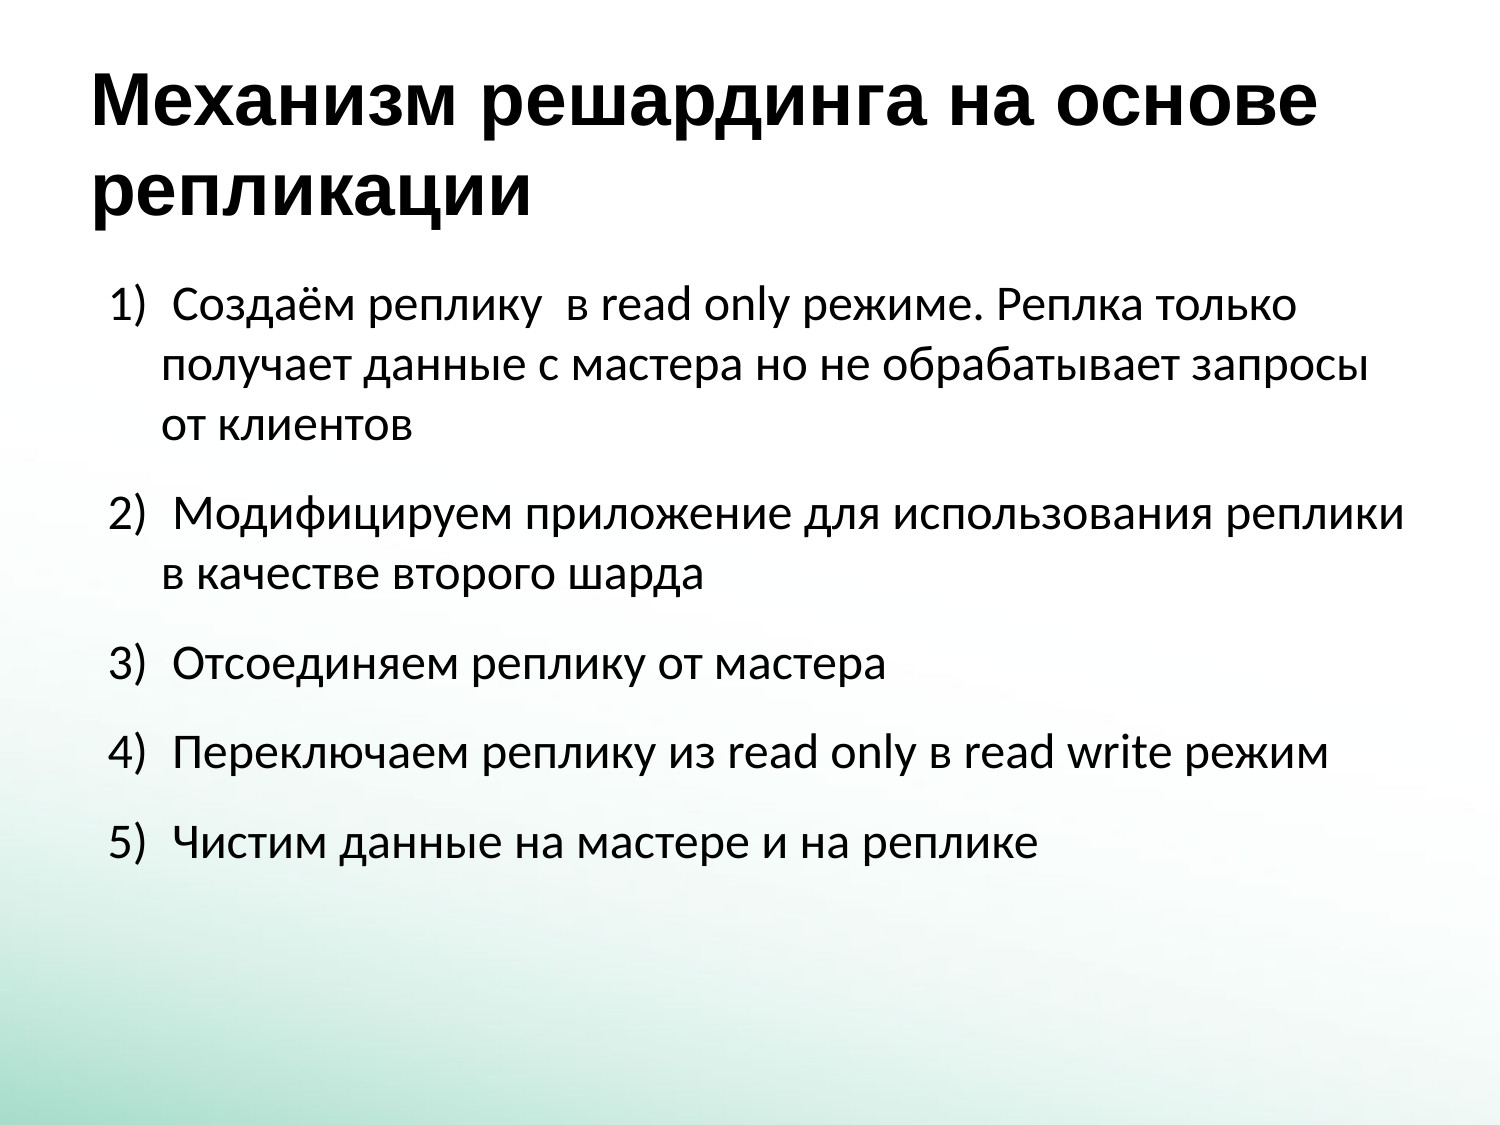

# Механизм решардинга на основе репликации
 Создаём реплику в read only режиме. Реплка только получает данные с мастера но не обрабатывает запросы от клиентов
 Модифицируем приложение для использования реплики в качестве второго шарда
 Отсоединяем реплику от мастера
 Переключаем реплику из read only в read write режим
 Чистим данные на мастере и на реплике